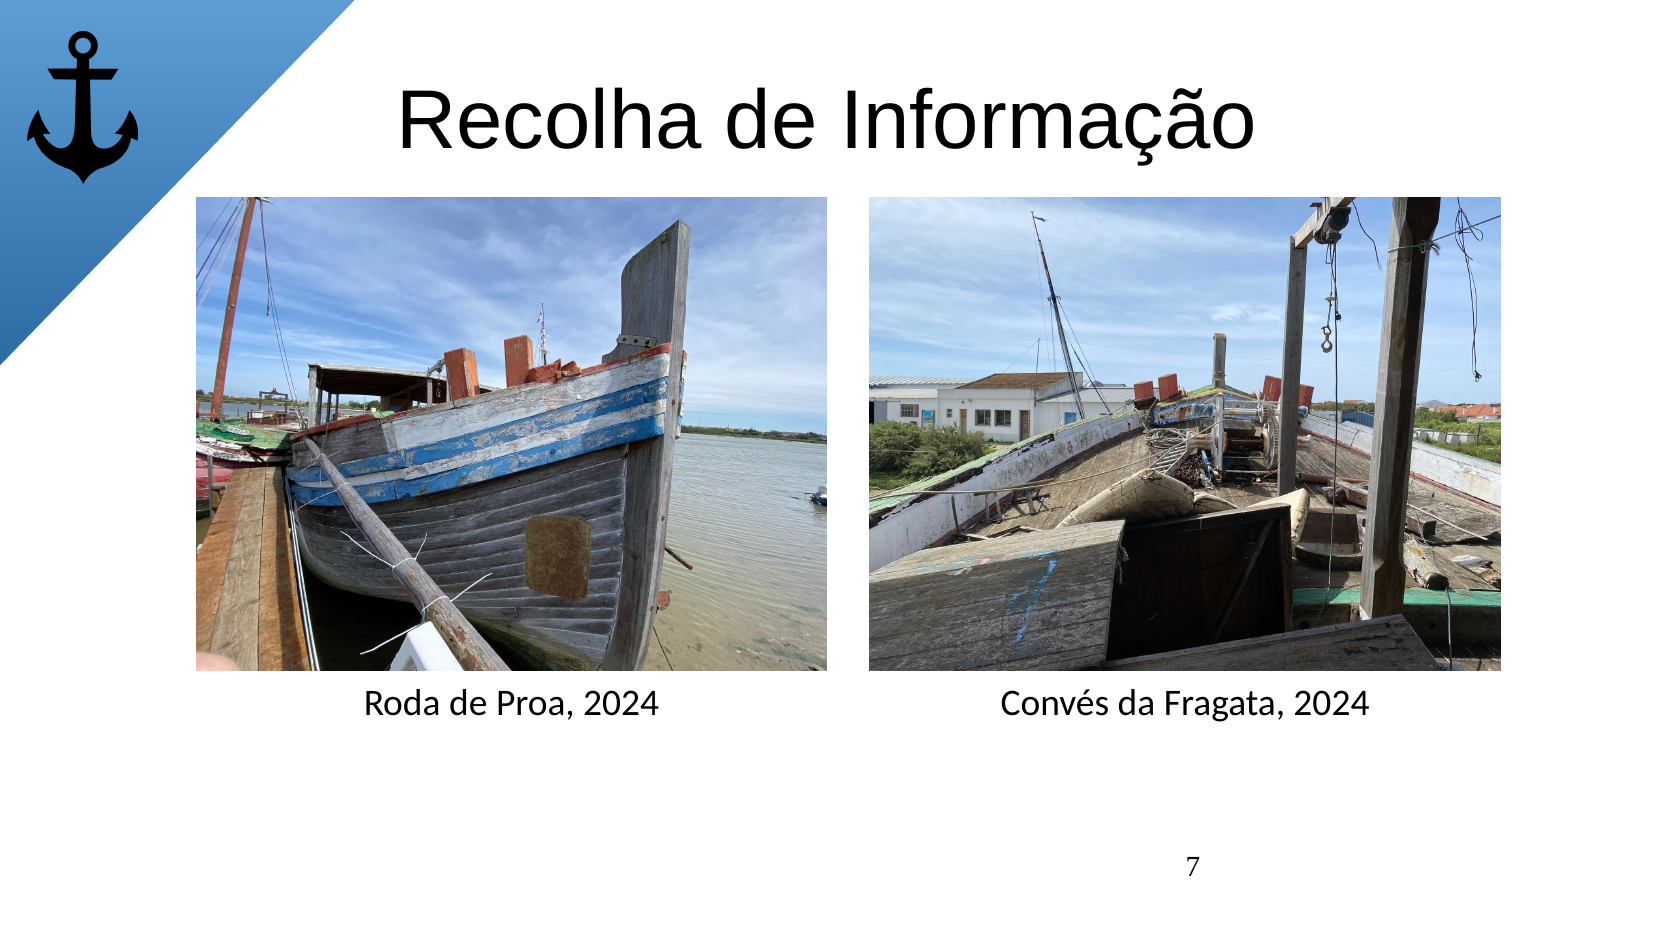

Recolha de Informação
Roda de Proa, 2024
Convés da Fragata, 2024